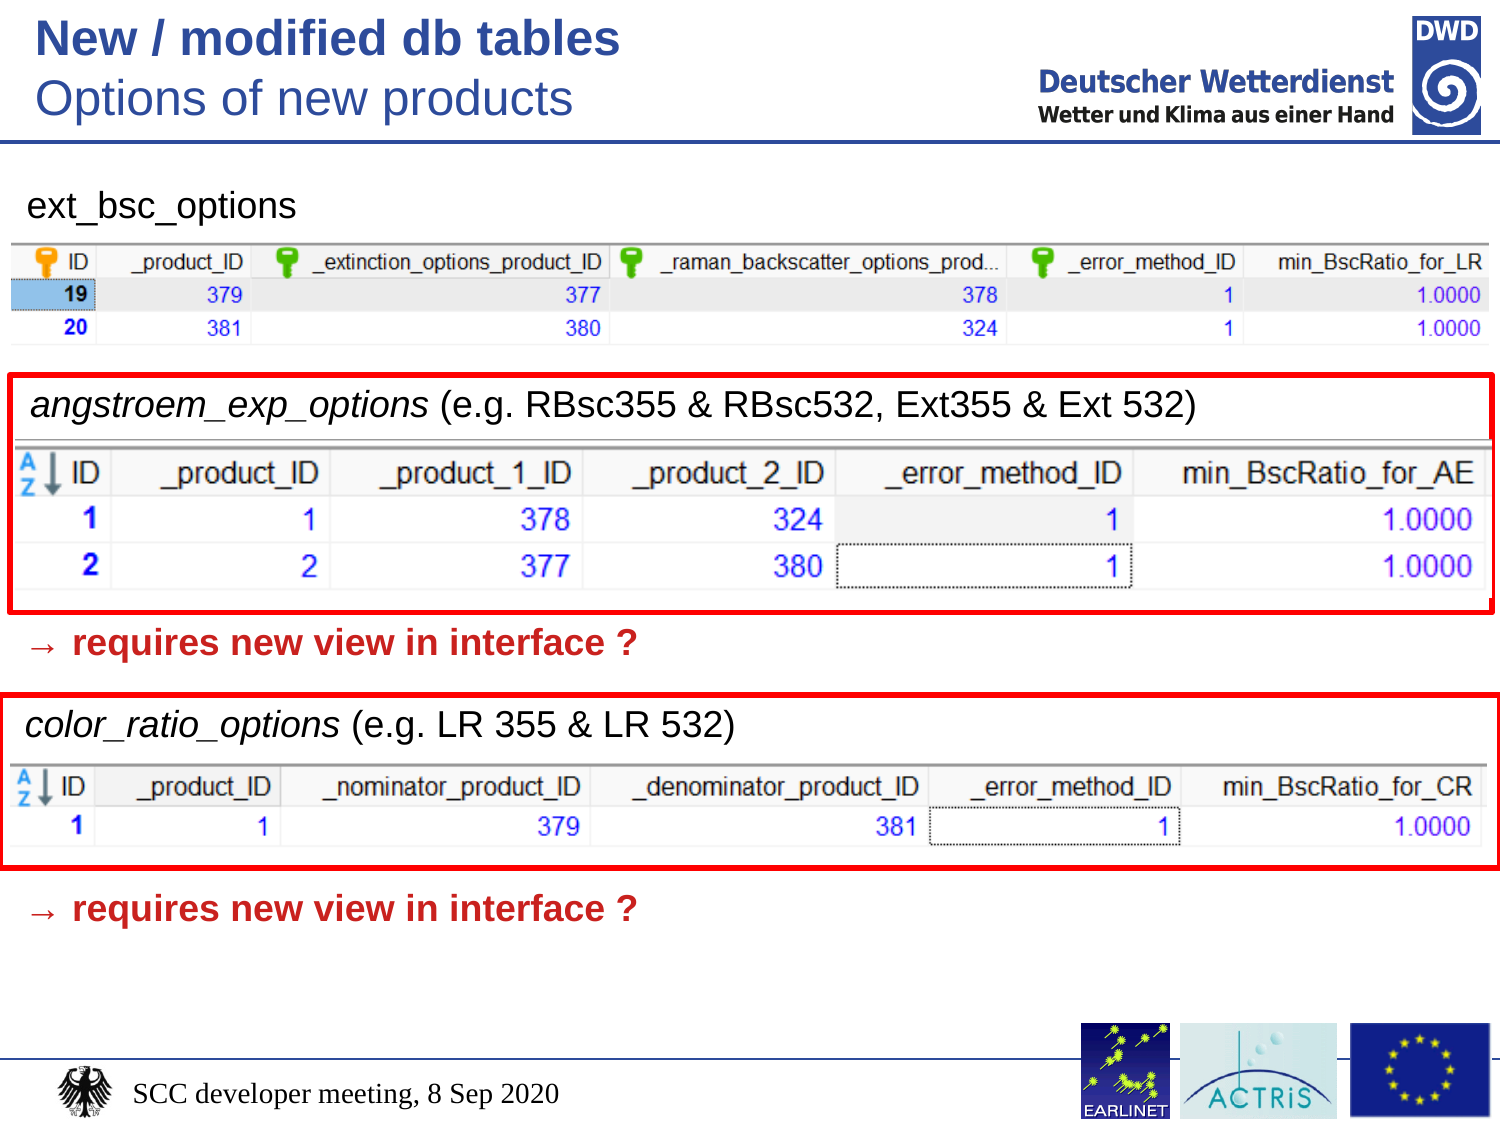

New / modified db tables
Options of new products
ext_bsc_options
angstroem_exp_options (e.g. RBsc355 & RBsc532, Ext355 & Ext 532)
→ requires new view in interface ?
color_ratio_options (e.g. LR 355 & LR 532)
→ requires new view in interface ?